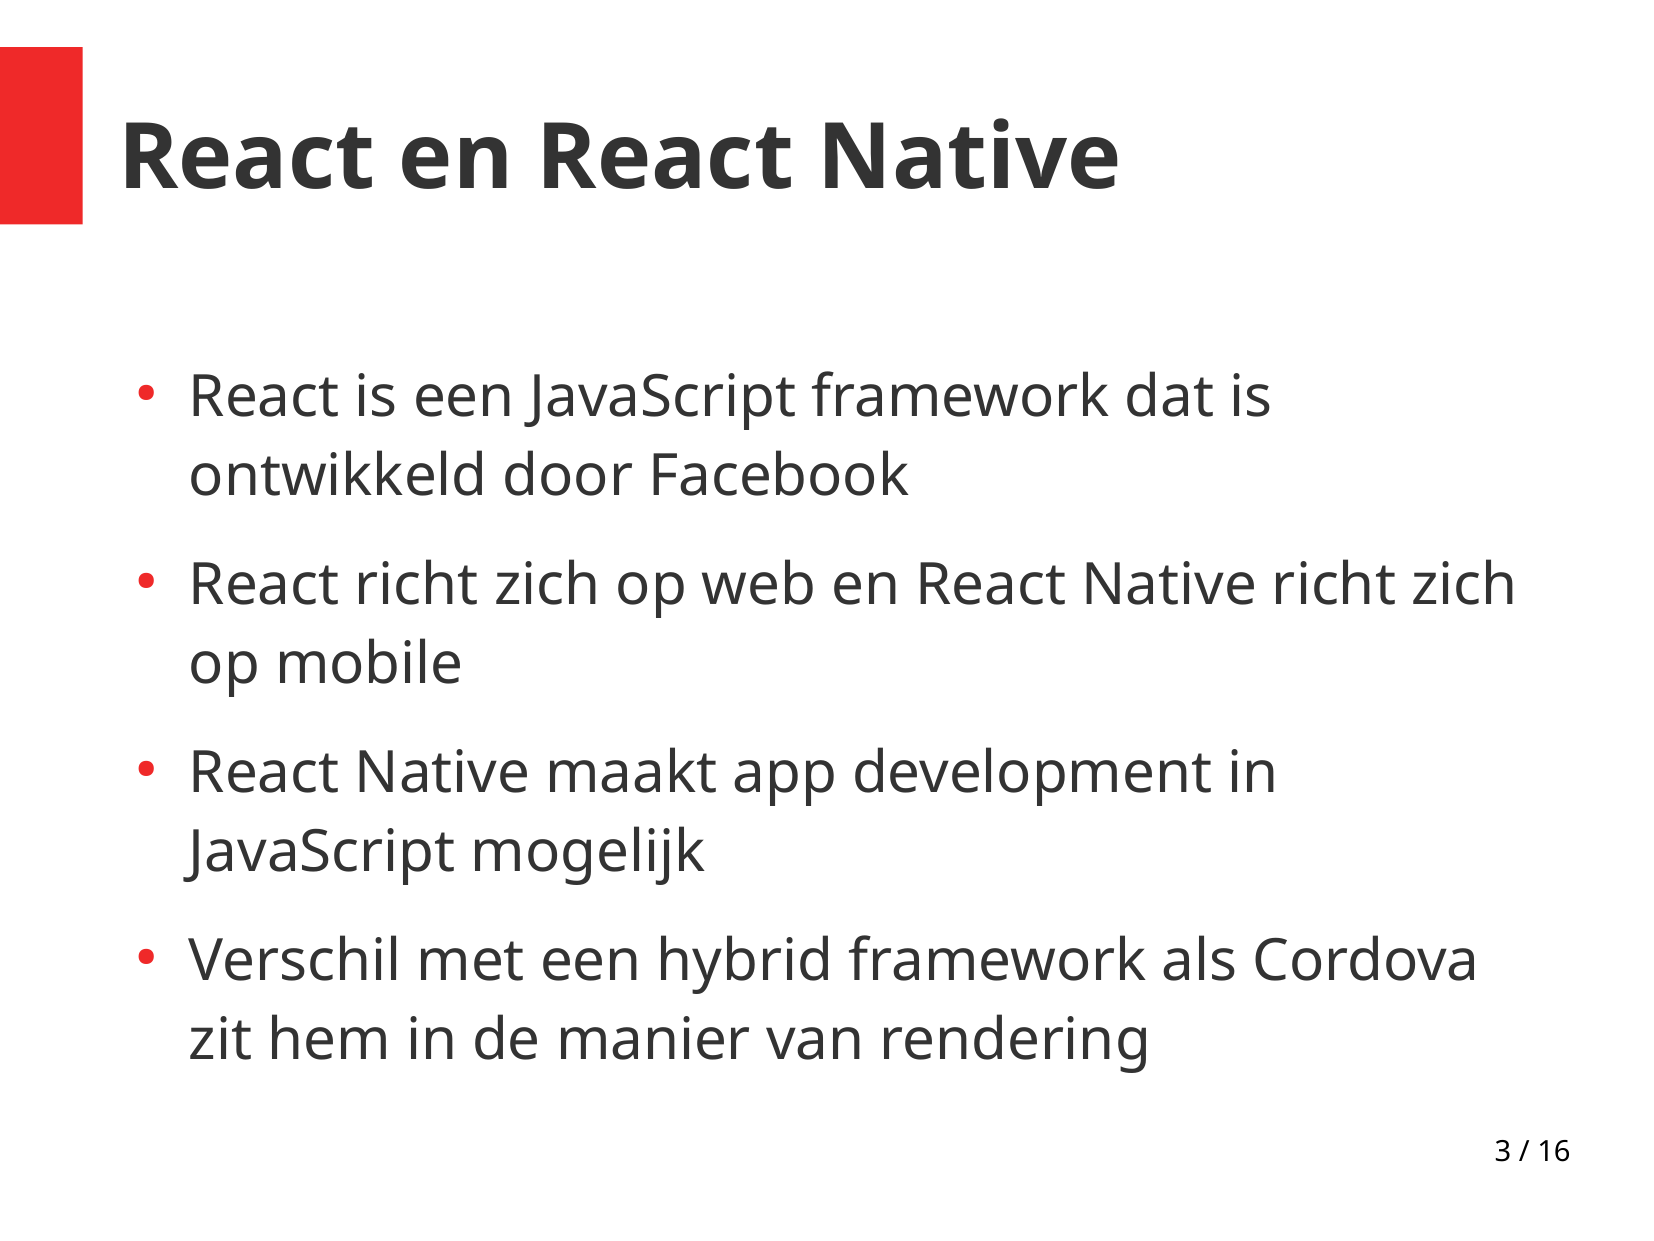

# React en React Native
React is een JavaScript framework dat is ontwikkeld door Facebook
React richt zich op web en React Native richt zich op mobile
React Native maakt app development in JavaScript mogelijk
Verschil met een hybrid framework als Cordova zit hem in de manier van rendering
3